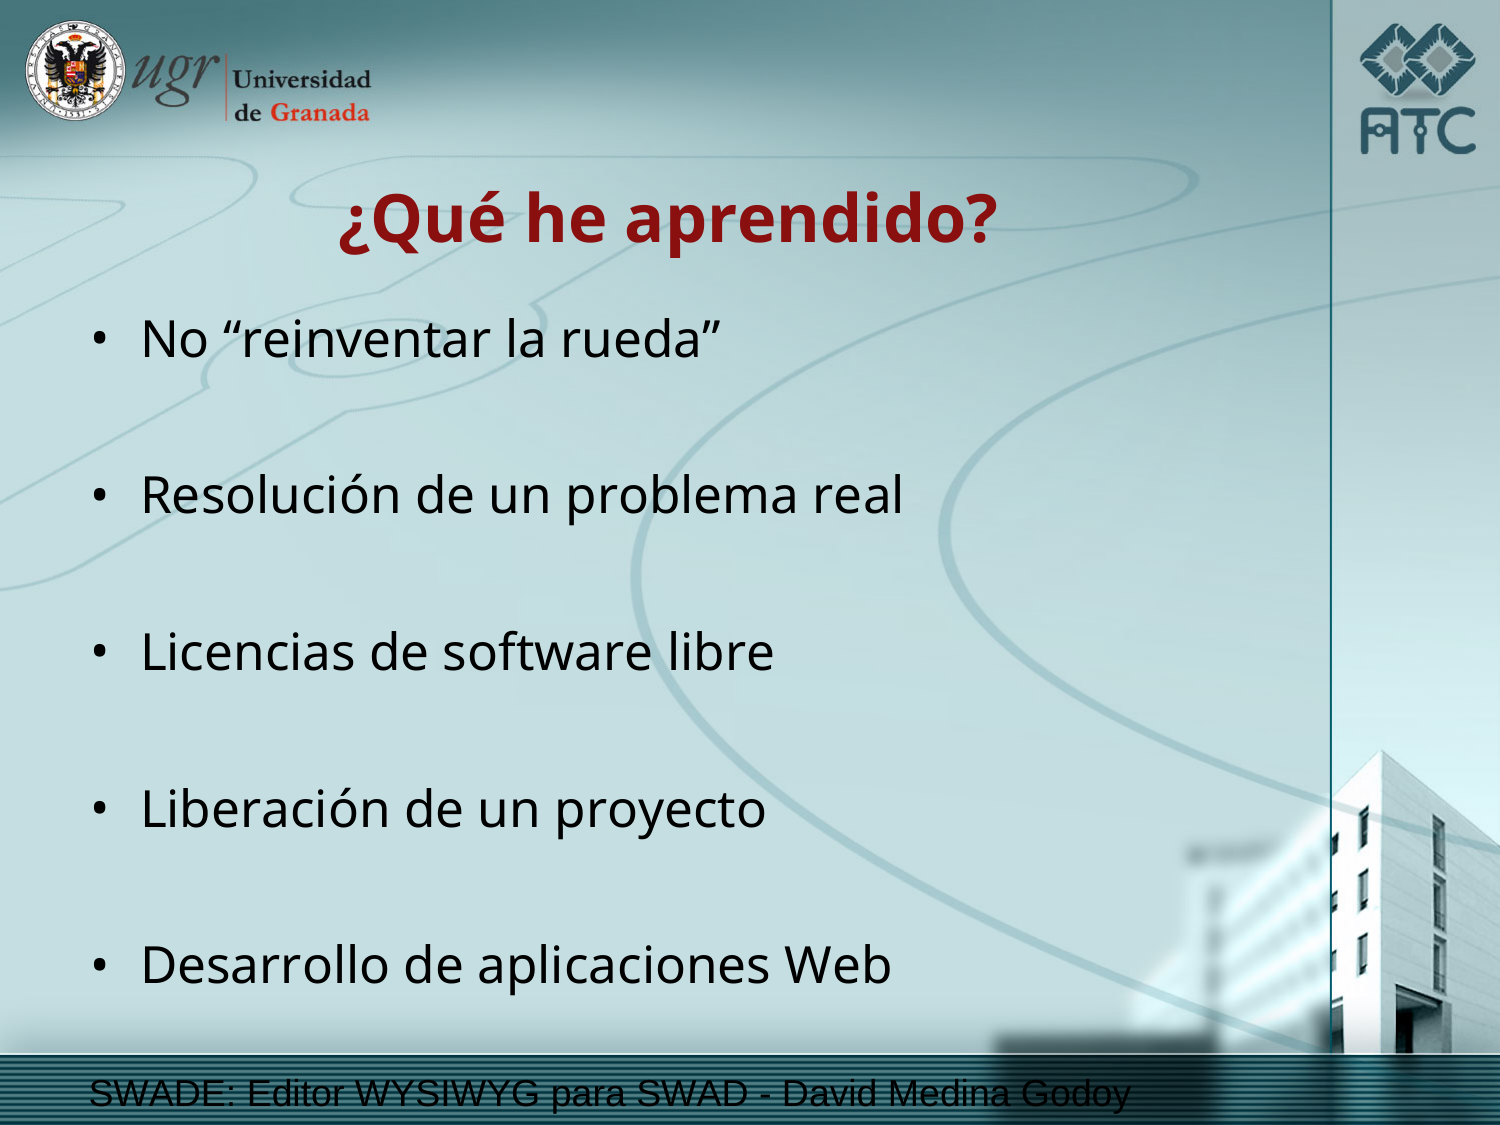

# ¿Qué he aprendido?
No “reinventar la rueda”
Resolución de un problema real
Licencias de software libre
Liberación de un proyecto
Desarrollo de aplicaciones Web
SWADE: Editor WYSIWYG para SWAD - David Medina Godoy